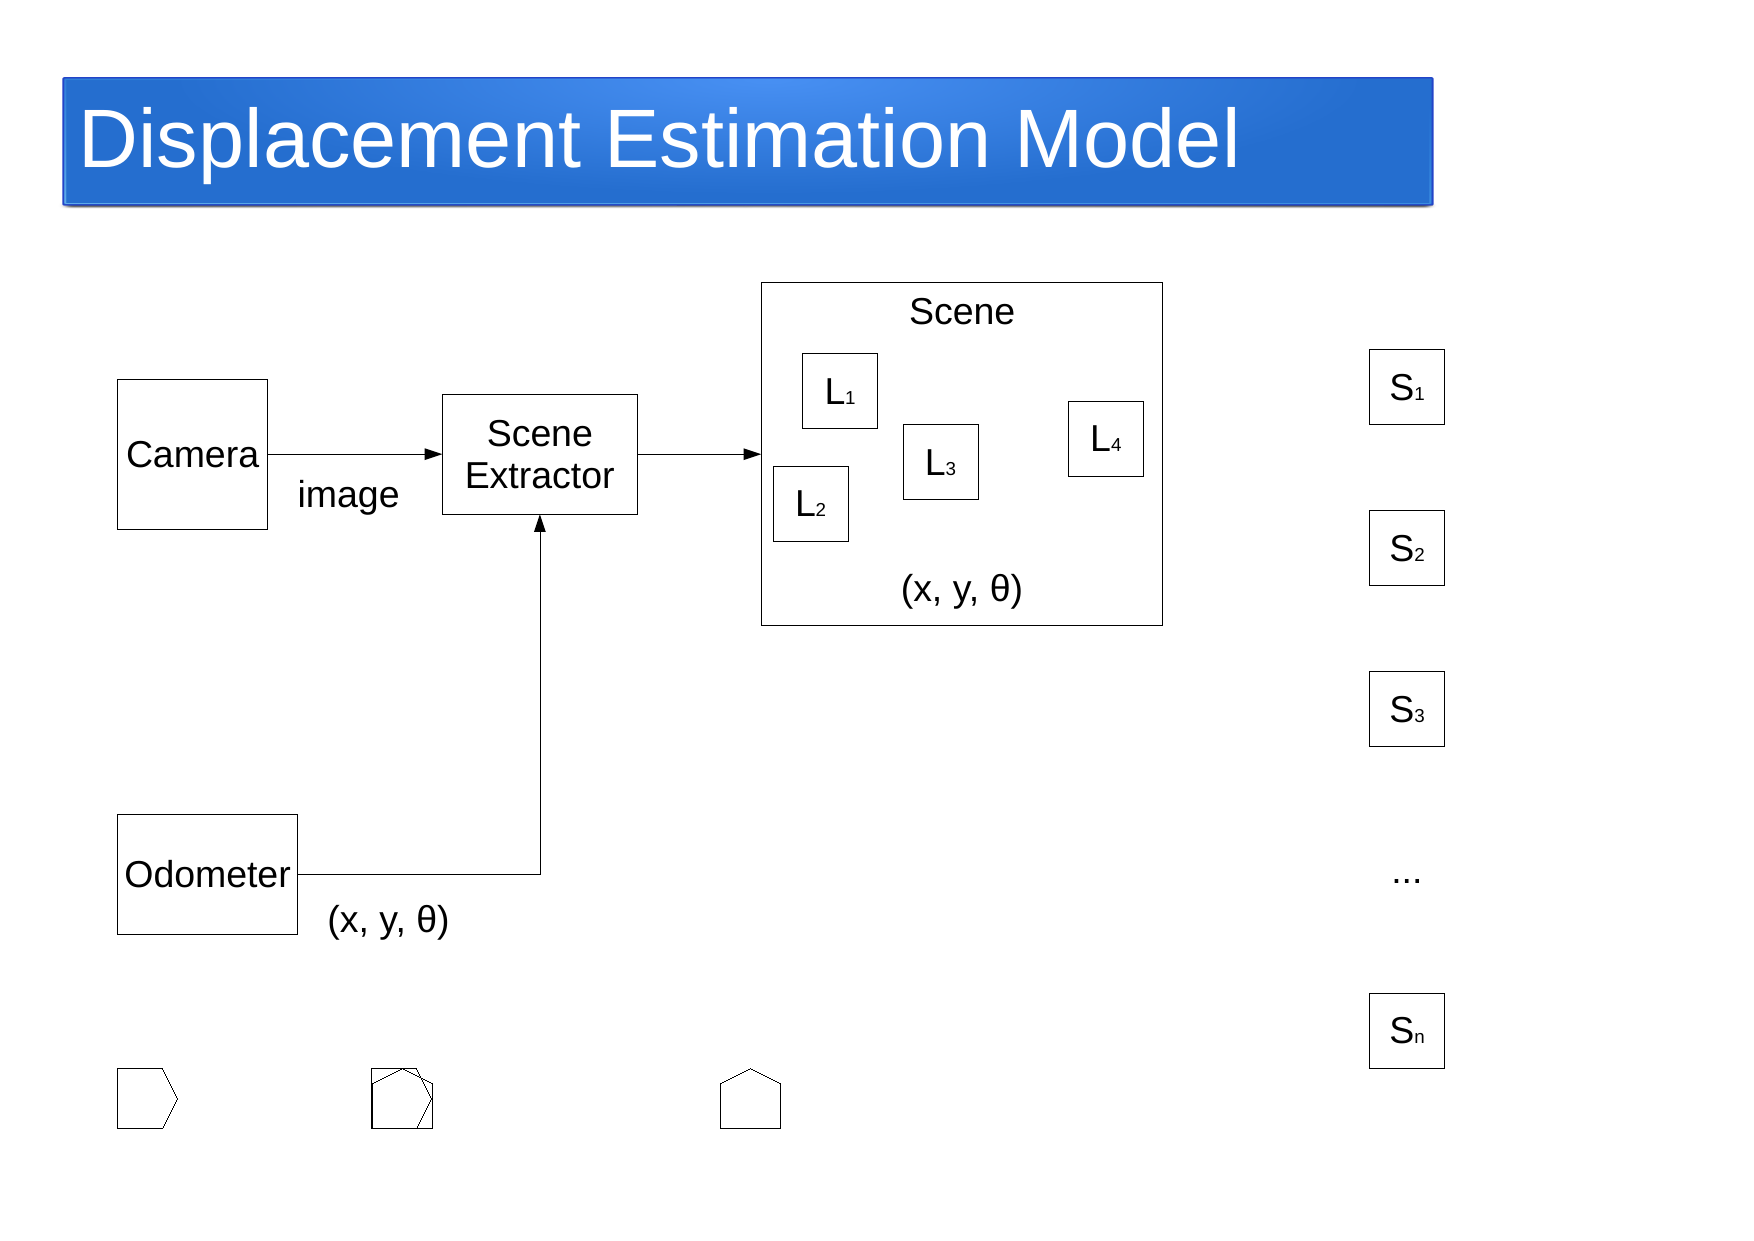

# Displacement Estimation Model
Scene
L1
L4
L3
L2
(x, y, θ)
S1
Camera
Odometer
Scene
Extractor
image
(x, y, θ)
S2
S3
...
Sn